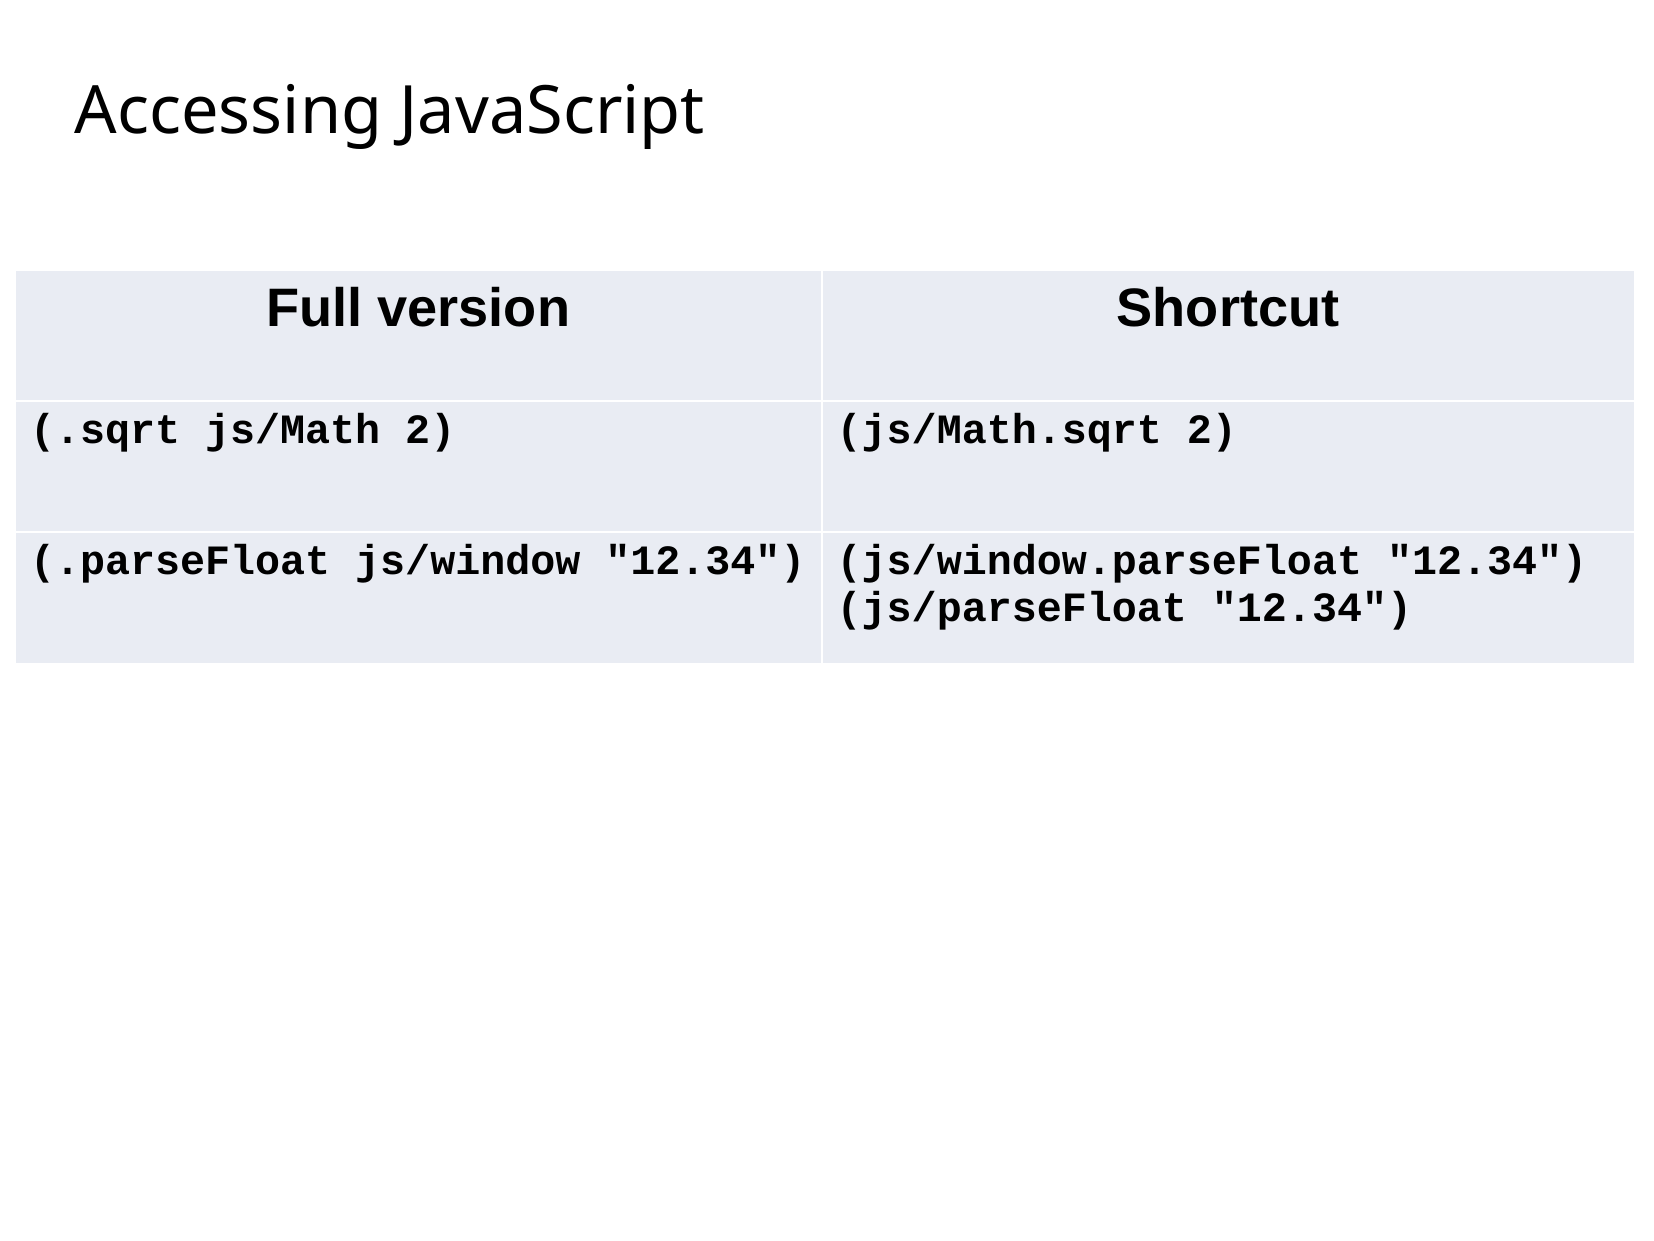

Accessing JavaScript
| Full version | Shortcut |
| --- | --- |
| (.sqrt js/Math 2) | (js/Math.sqrt 2) |
| (.parseFloat js/window "12.34") | (js/window.parseFloat "12.34") (js/parseFloat "12.34") |